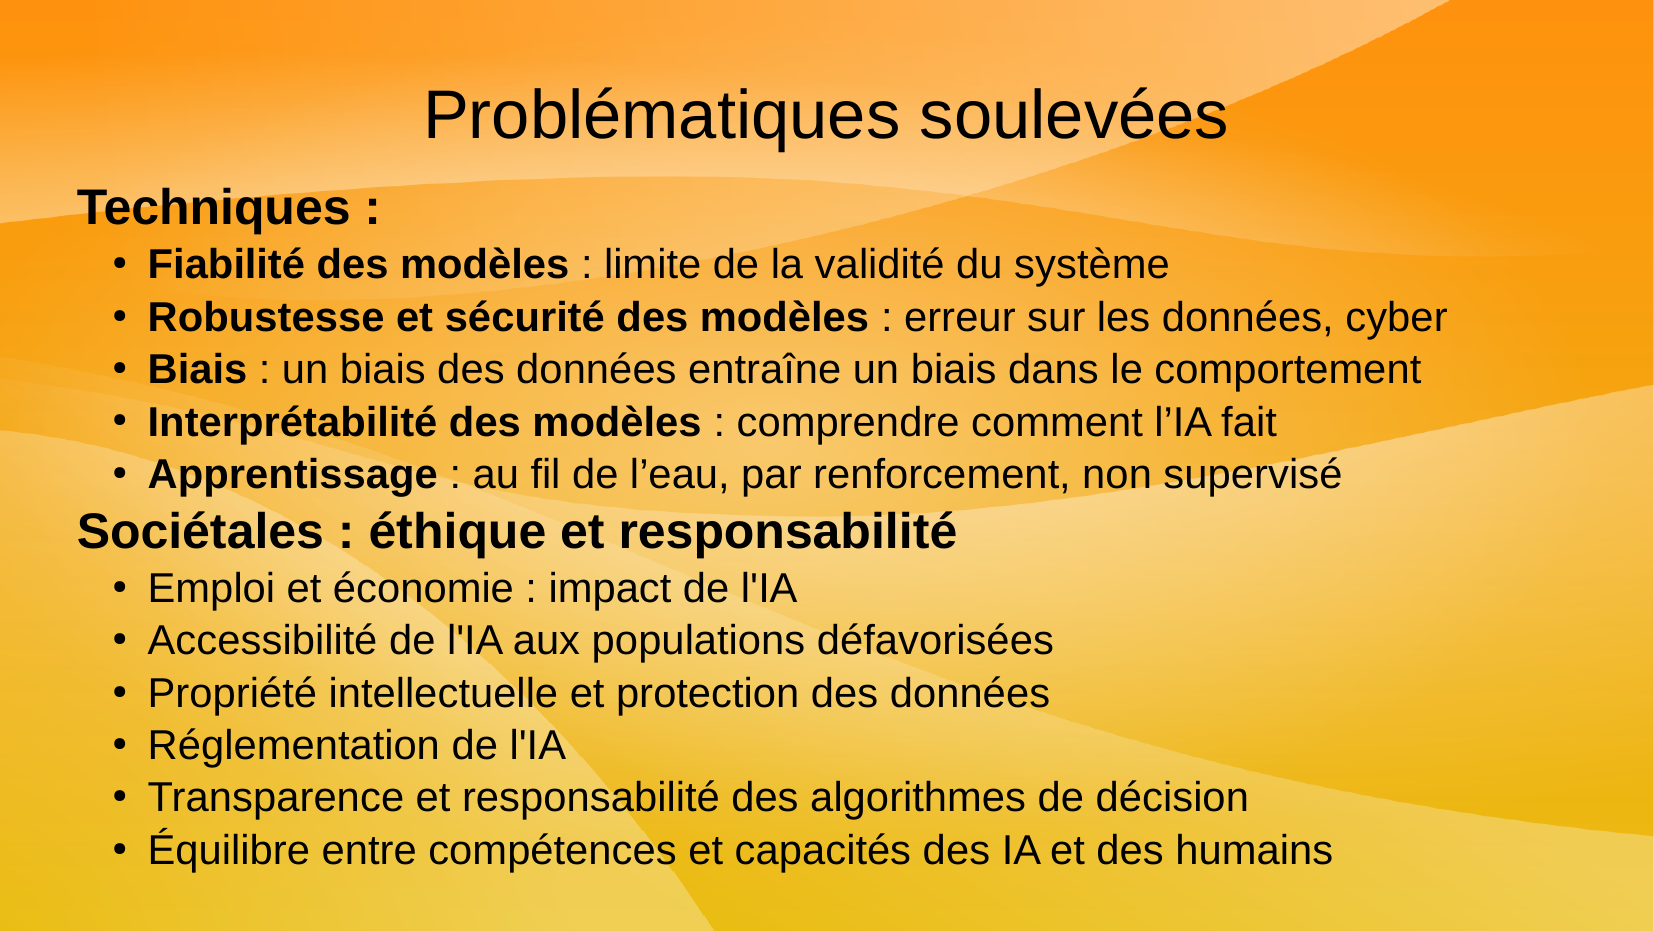

# Problématiques soulevées
Techniques :
Fiabilité des modèles : limite de la validité du système
Robustesse et sécurité des modèles : erreur sur les données, cyber
Biais : un biais des données entraîne un biais dans le comportement
Interprétabilité des modèles : comprendre comment l’IA fait
Apprentissage : au fil de l’eau, par renforcement, non supervisé
Sociétales : éthique et responsabilité
Emploi et économie : impact de l'IA
Accessibilité de l'IA aux populations défavorisées
Propriété intellectuelle et protection des données
Réglementation de l'IA
Transparence et responsabilité des algorithmes de décision
Équilibre entre compétences et capacités des IA et des humains